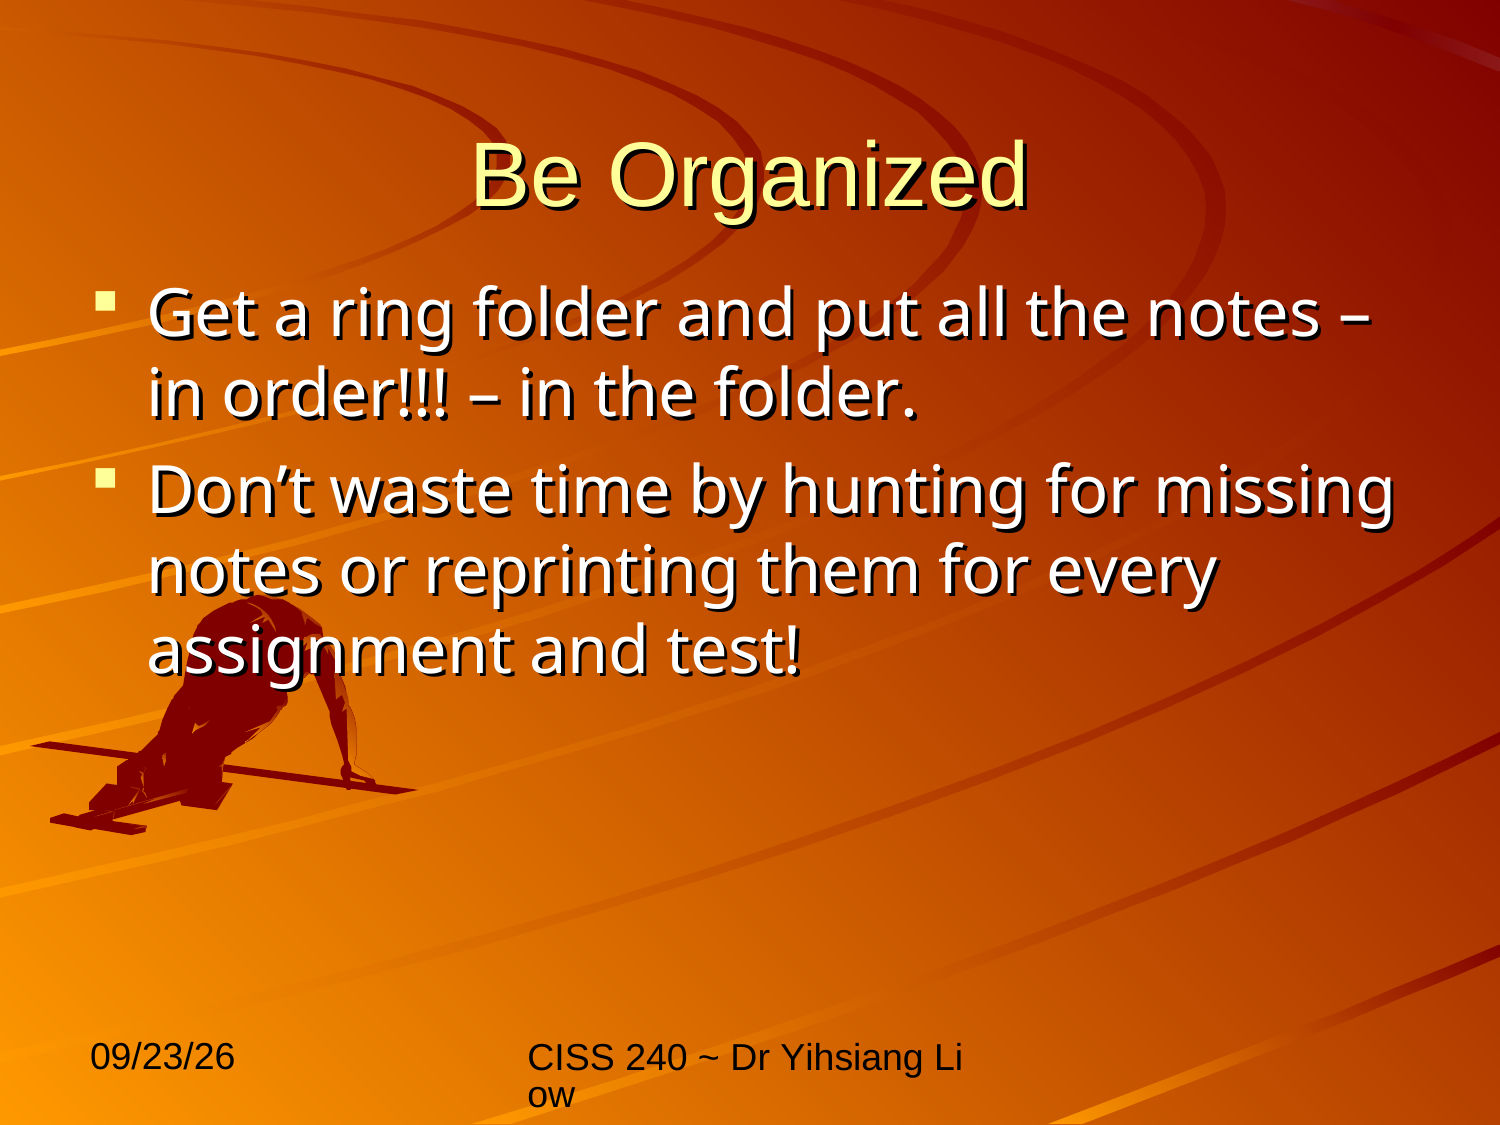

# Be Organized
Get a ring folder and put all the notes – in order!!! – in the folder.
Don’t waste time by hunting for missing notes or reprinting them for every assignment and test!
CISS 240 ~ Dr Yihsiang Liow